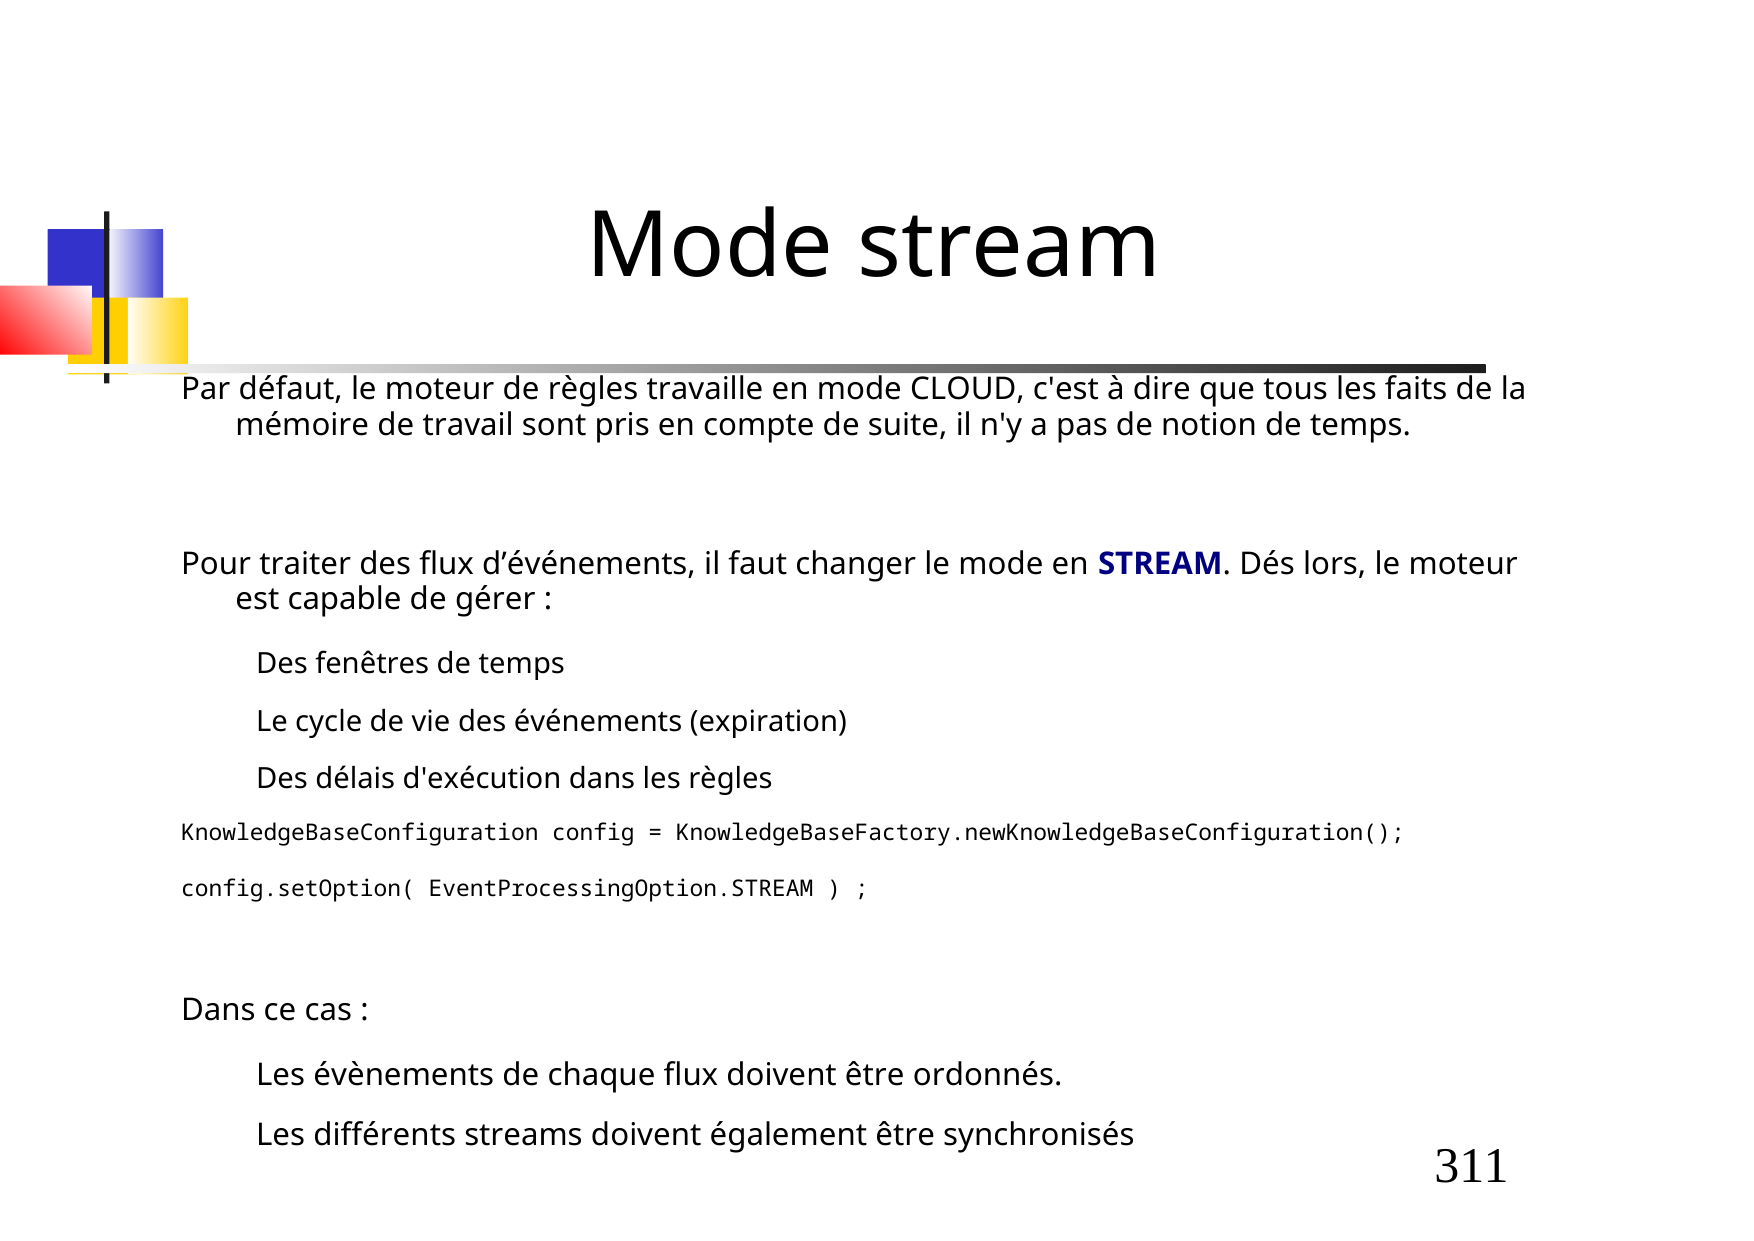

# Mode stream
Par défaut, le moteur de règles travaille en mode CLOUD, c'est à dire que tous les faits de la mémoire de travail sont pris en compte de suite, il n'y a pas de notion de temps.
Pour traiter des flux d’événements, il faut changer le mode en STREAM. Dés lors, le moteur est capable de gérer :
Des fenêtres de temps
Le cycle de vie des événements (expiration)
Des délais d'exécution dans les règles
KnowledgeBaseConfiguration config = KnowledgeBaseFactory.newKnowledgeBaseConfiguration();
config.setOption( EventProcessingOption.STREAM ) ;
Dans ce cas :
Les évènements de chaque flux doivent être ordonnés.
Les différents streams doivent également être synchronisés